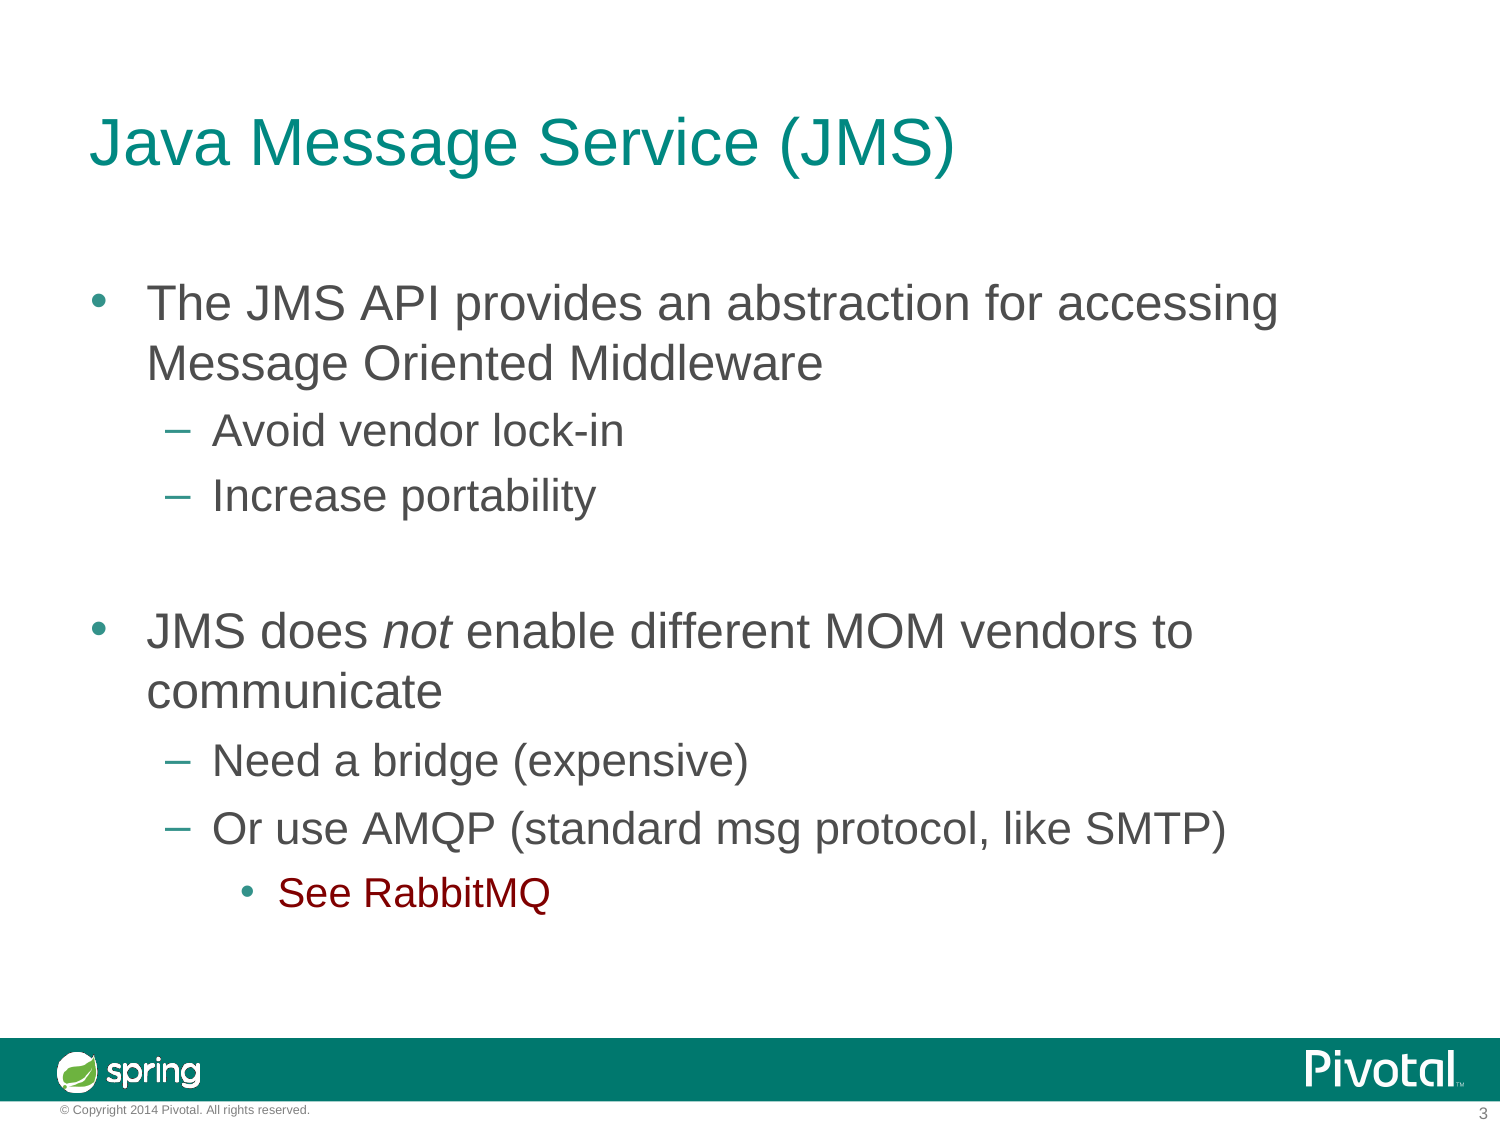

# Java Message Service (JMS)
The JMS API provides an abstraction for accessing Message Oriented Middleware
Avoid vendor lock-in
Increase portability
JMS does not enable different MOM vendors to communicate
Need a bridge (expensive)
Or use AMQP (standard msg protocol, like SMTP)
See RabbitMQ